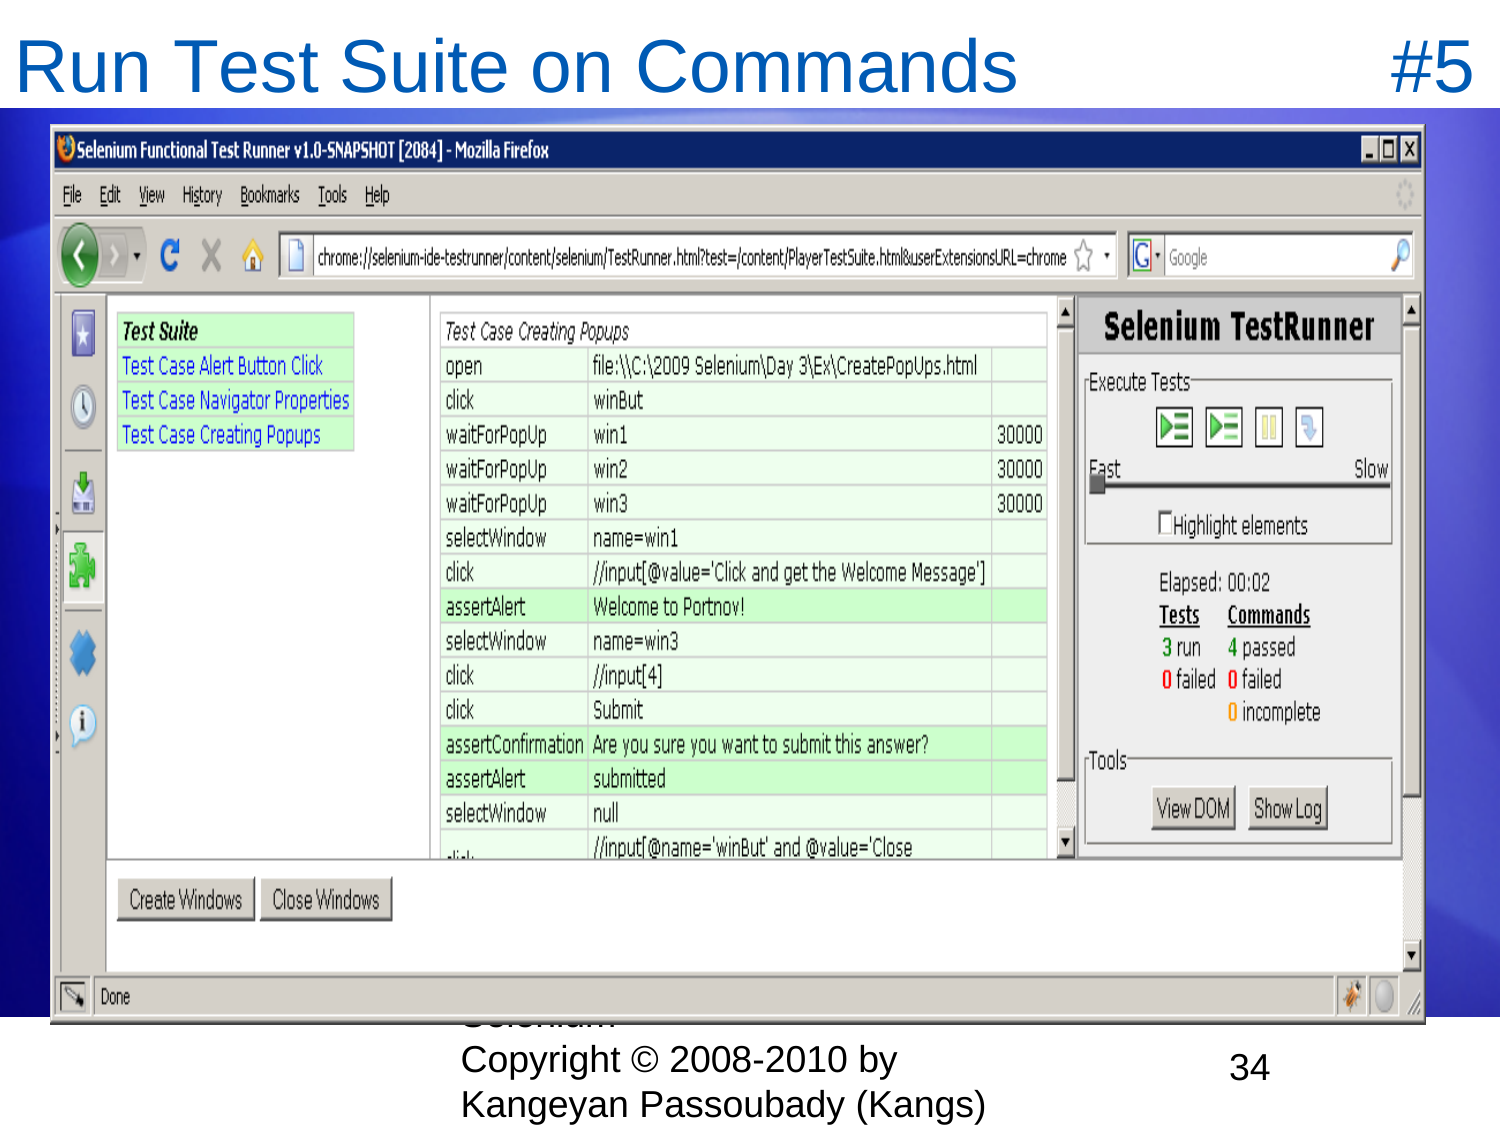

# Run Test Suite on Commands #5
Discover the automating power of Selenium
34